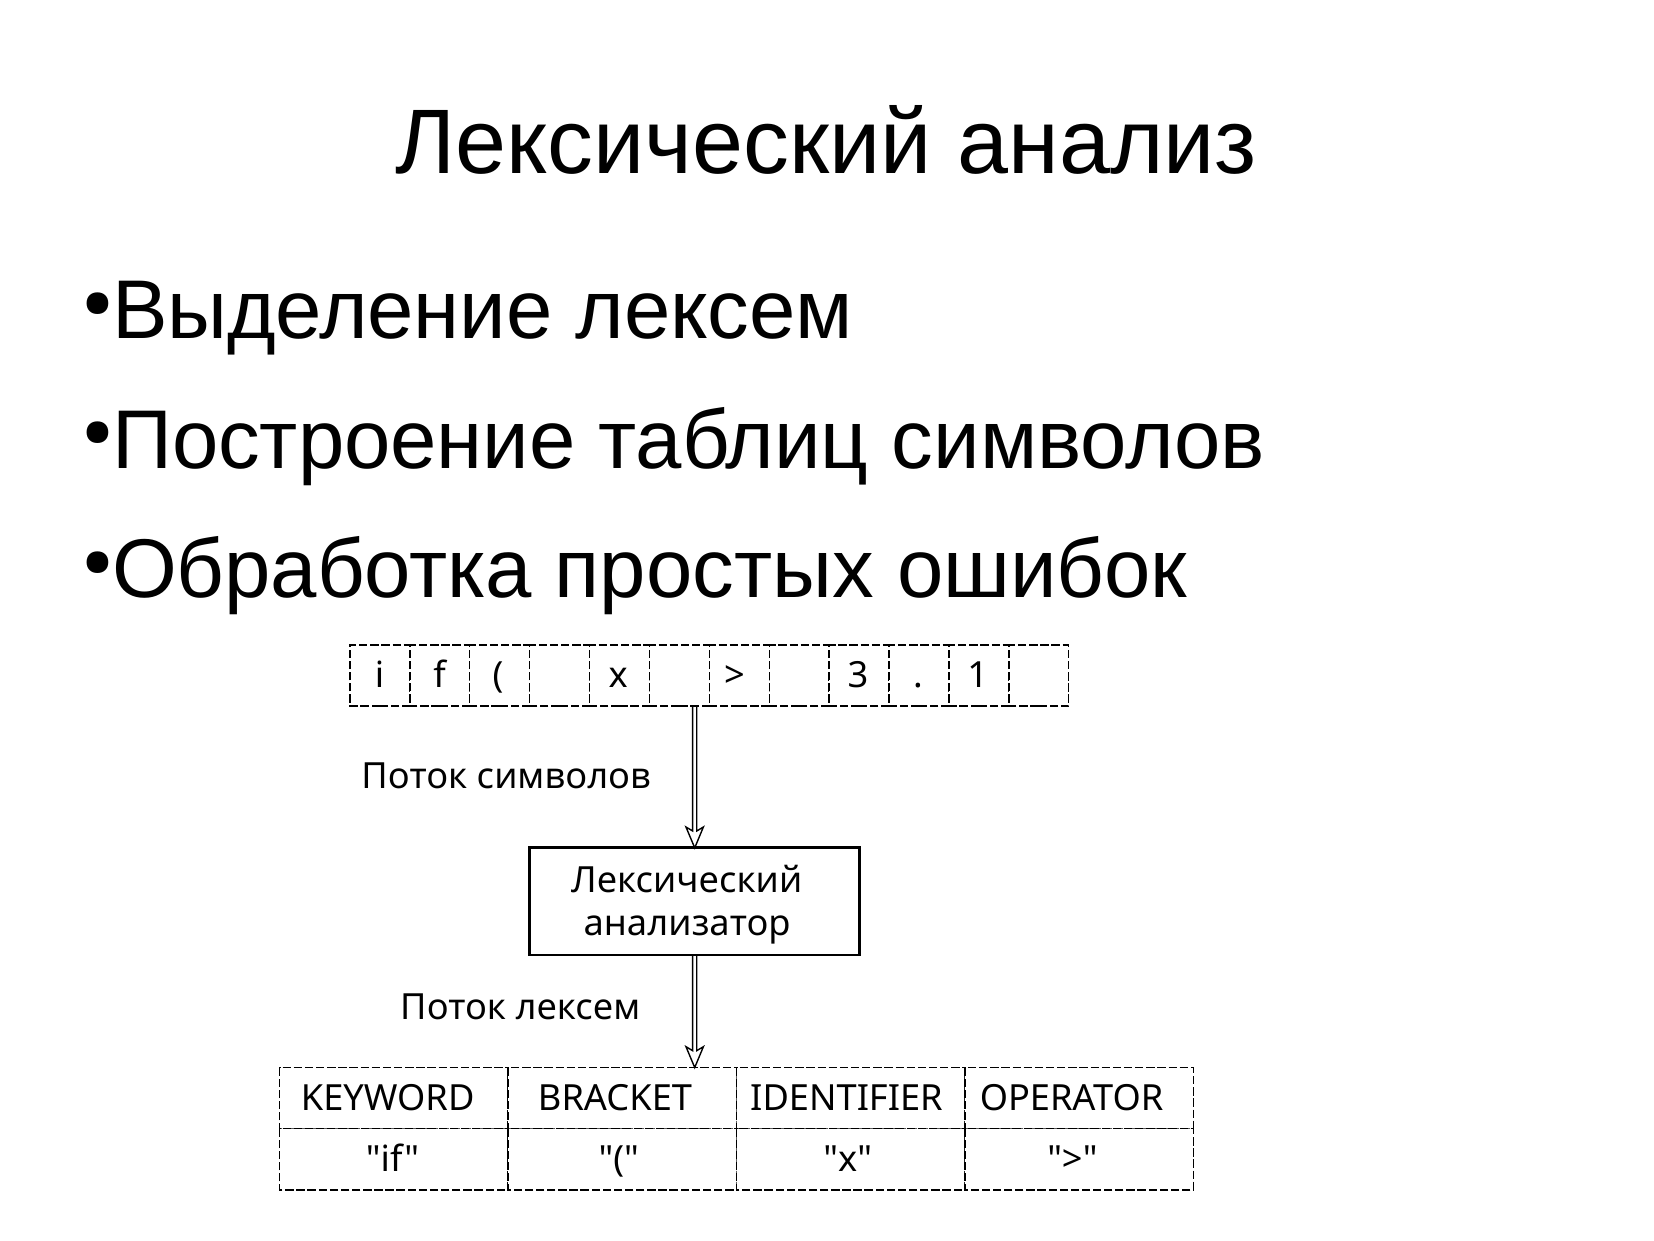

# Лексический анализ
Выделение лексем
Построение таблиц символов
Обработка простых ошибок